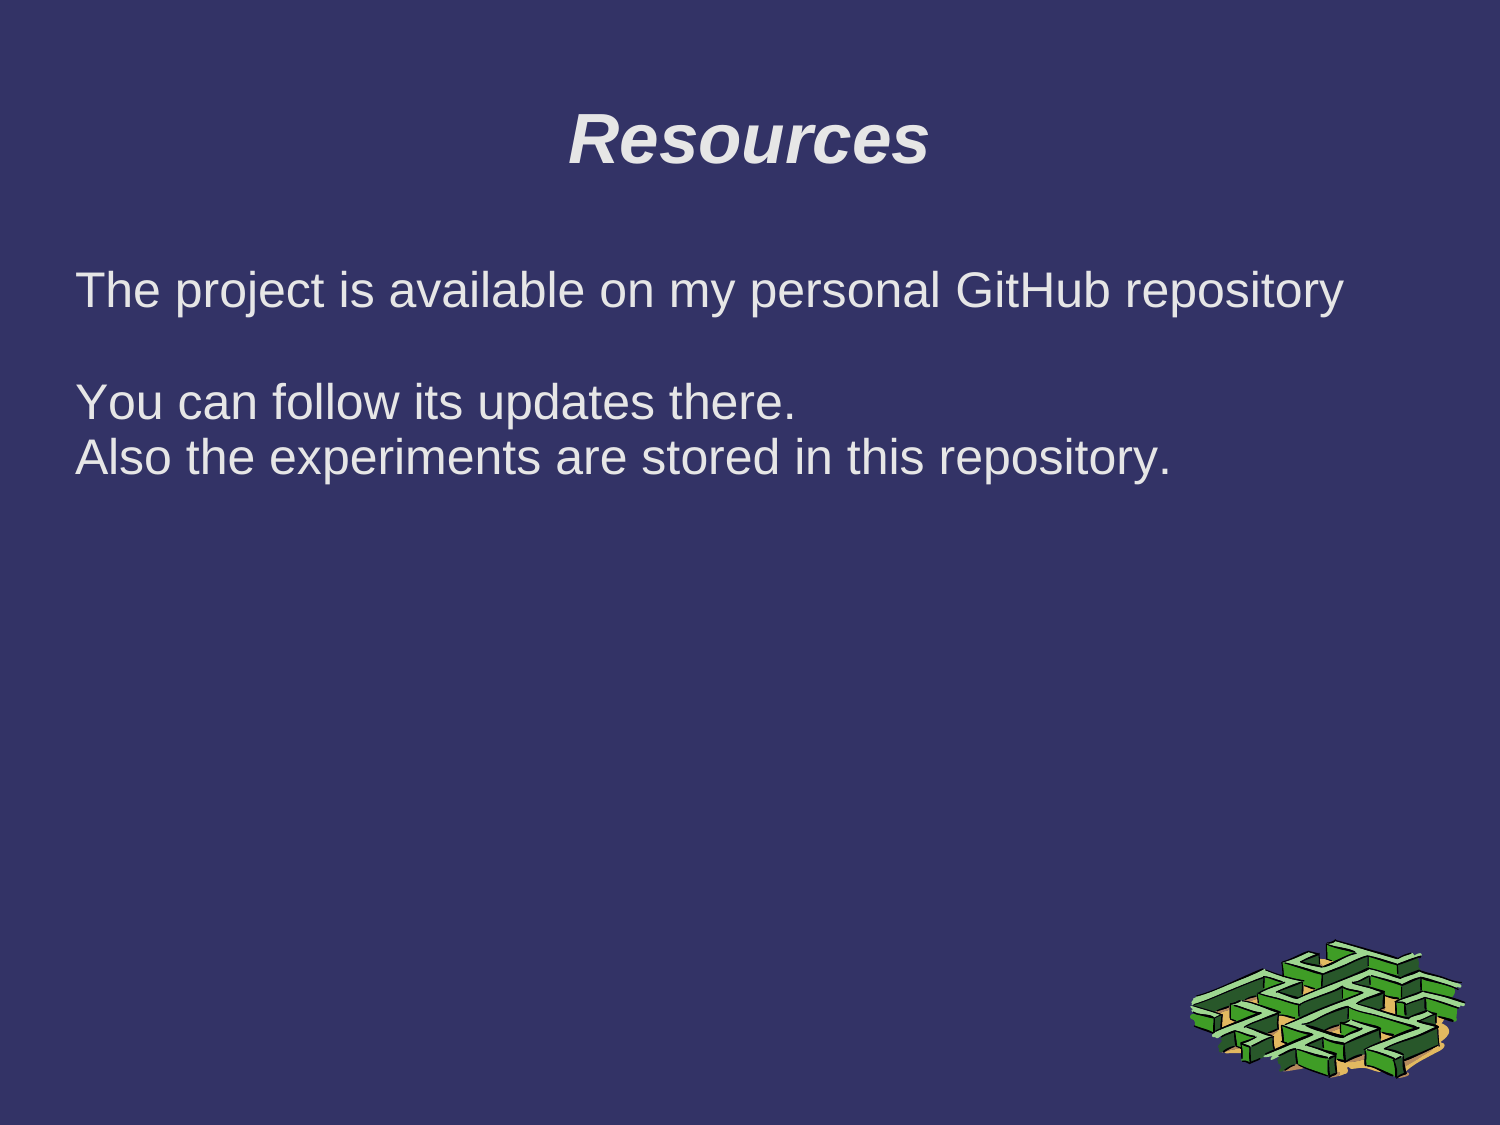

# Resources
The project is available on my personal GitHub repository
You can follow its updates there.
Also the experiments are stored in this repository.